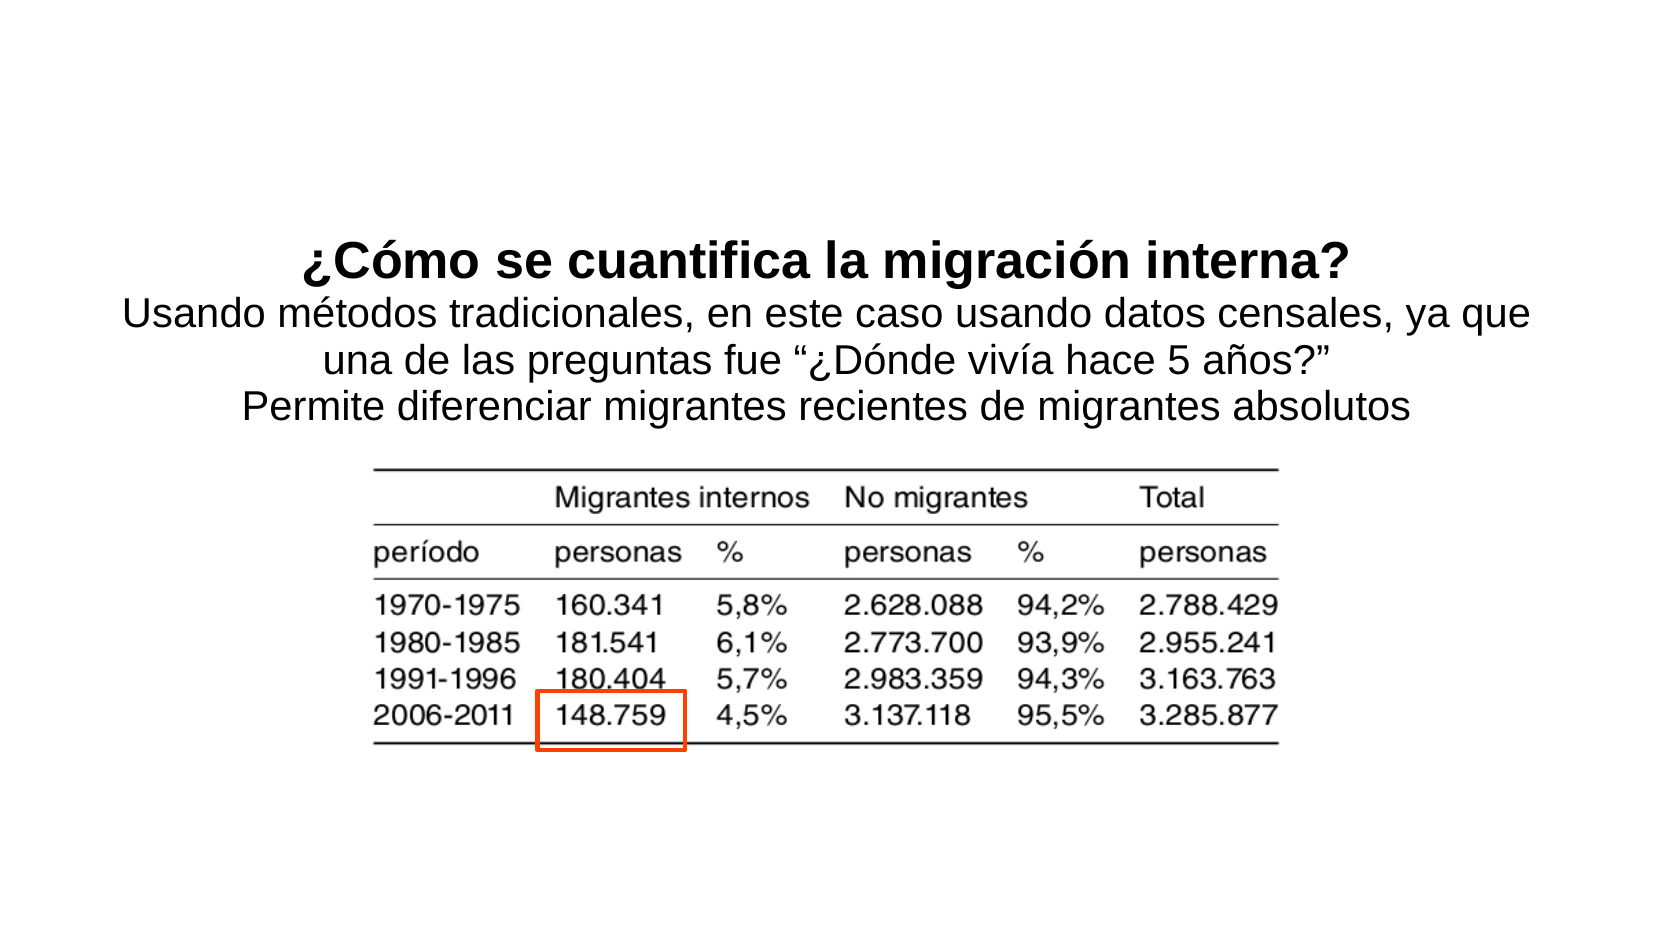

¿Cómo se cuantifica la migración interna?
Usando métodos tradicionales, en este caso usando datos censales, ya que una de las preguntas fue “¿Dónde vivía hace 5 años?”
Permite diferenciar migrantes recientes de migrantes absolutos